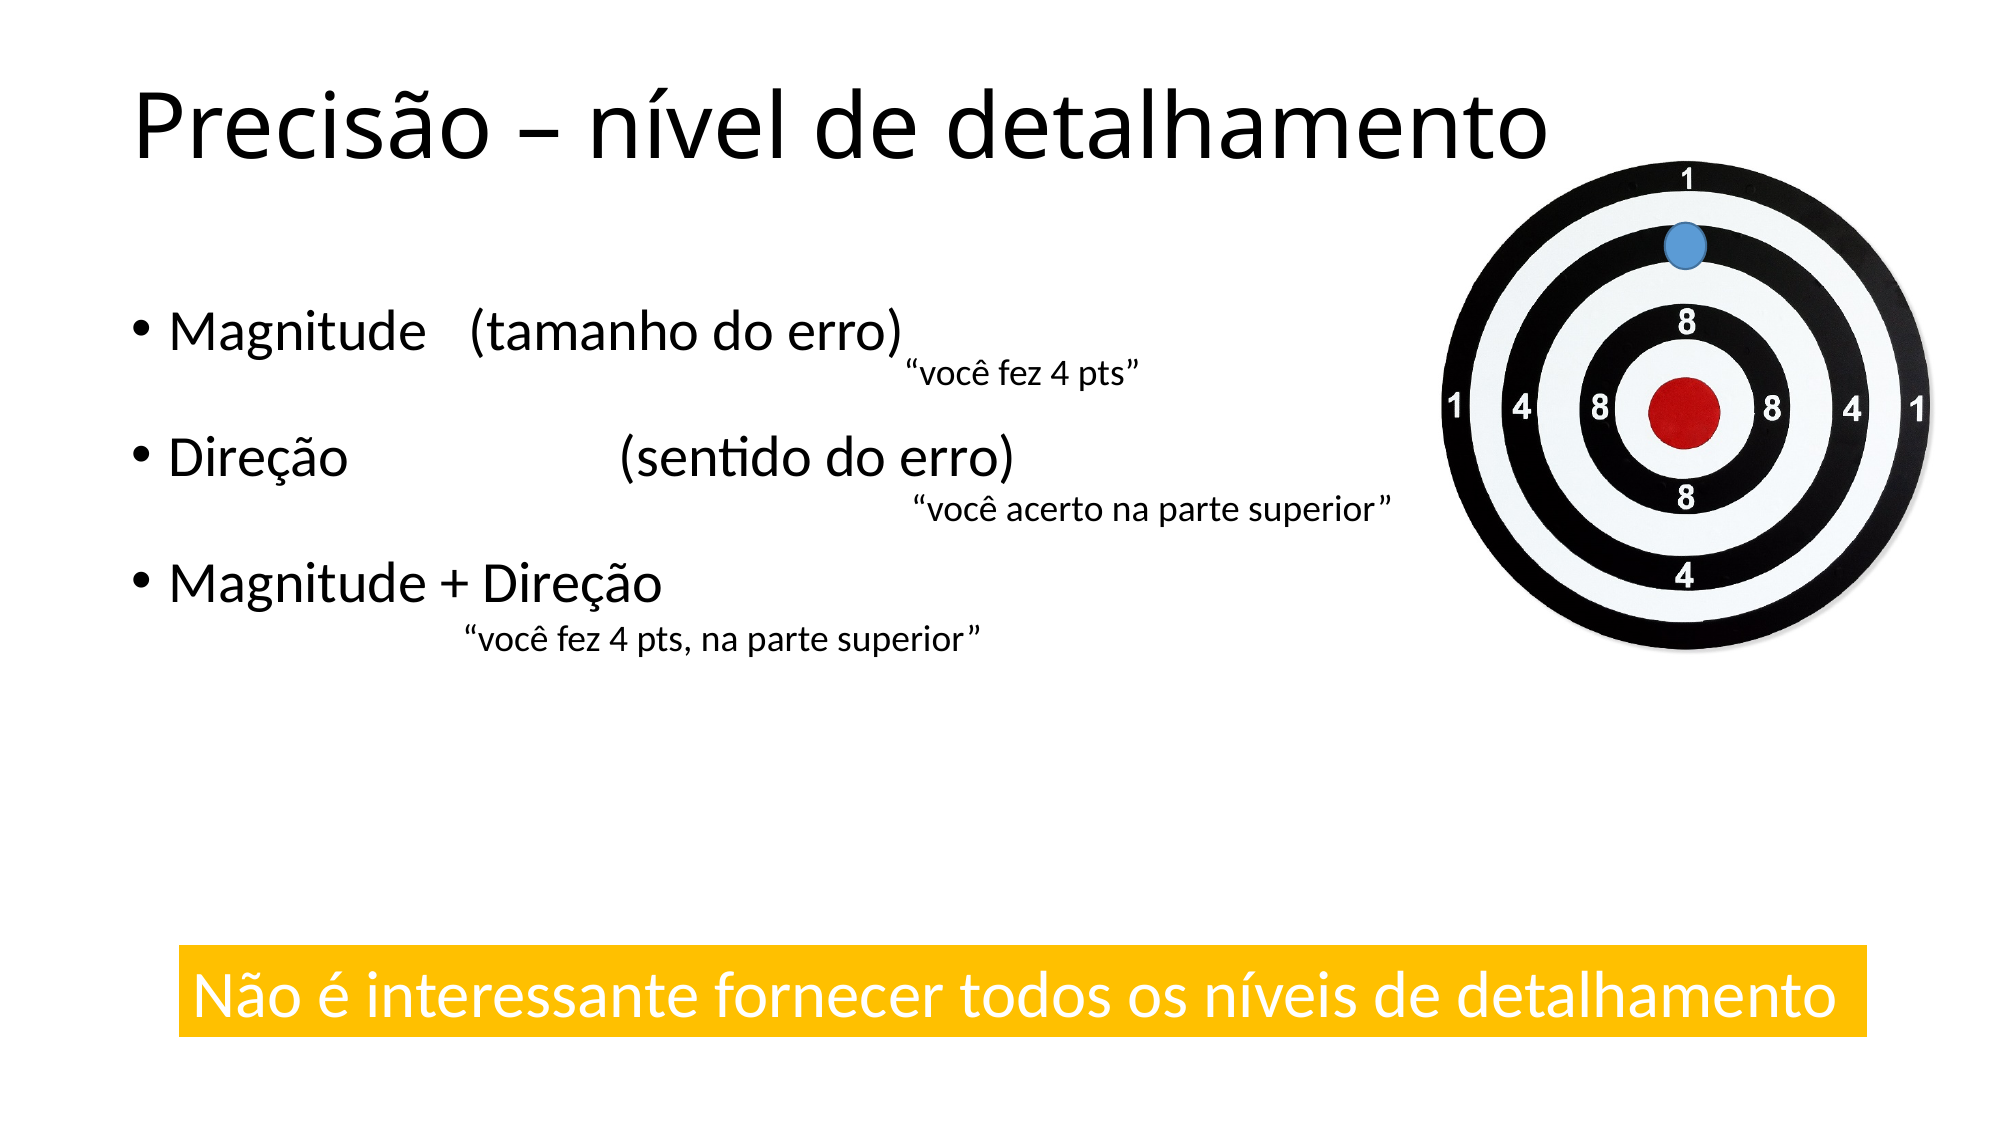

# Precisão – nível de detalhamento
Magnitude 	(tamanho do erro)
Direção		(sentido do erro)
Magnitude + Direção
“você fez 4 pts”
“você acerto na parte superior”
“você fez 4 pts, na parte superior”
Não é interessante fornecer todos os níveis de detalhamento